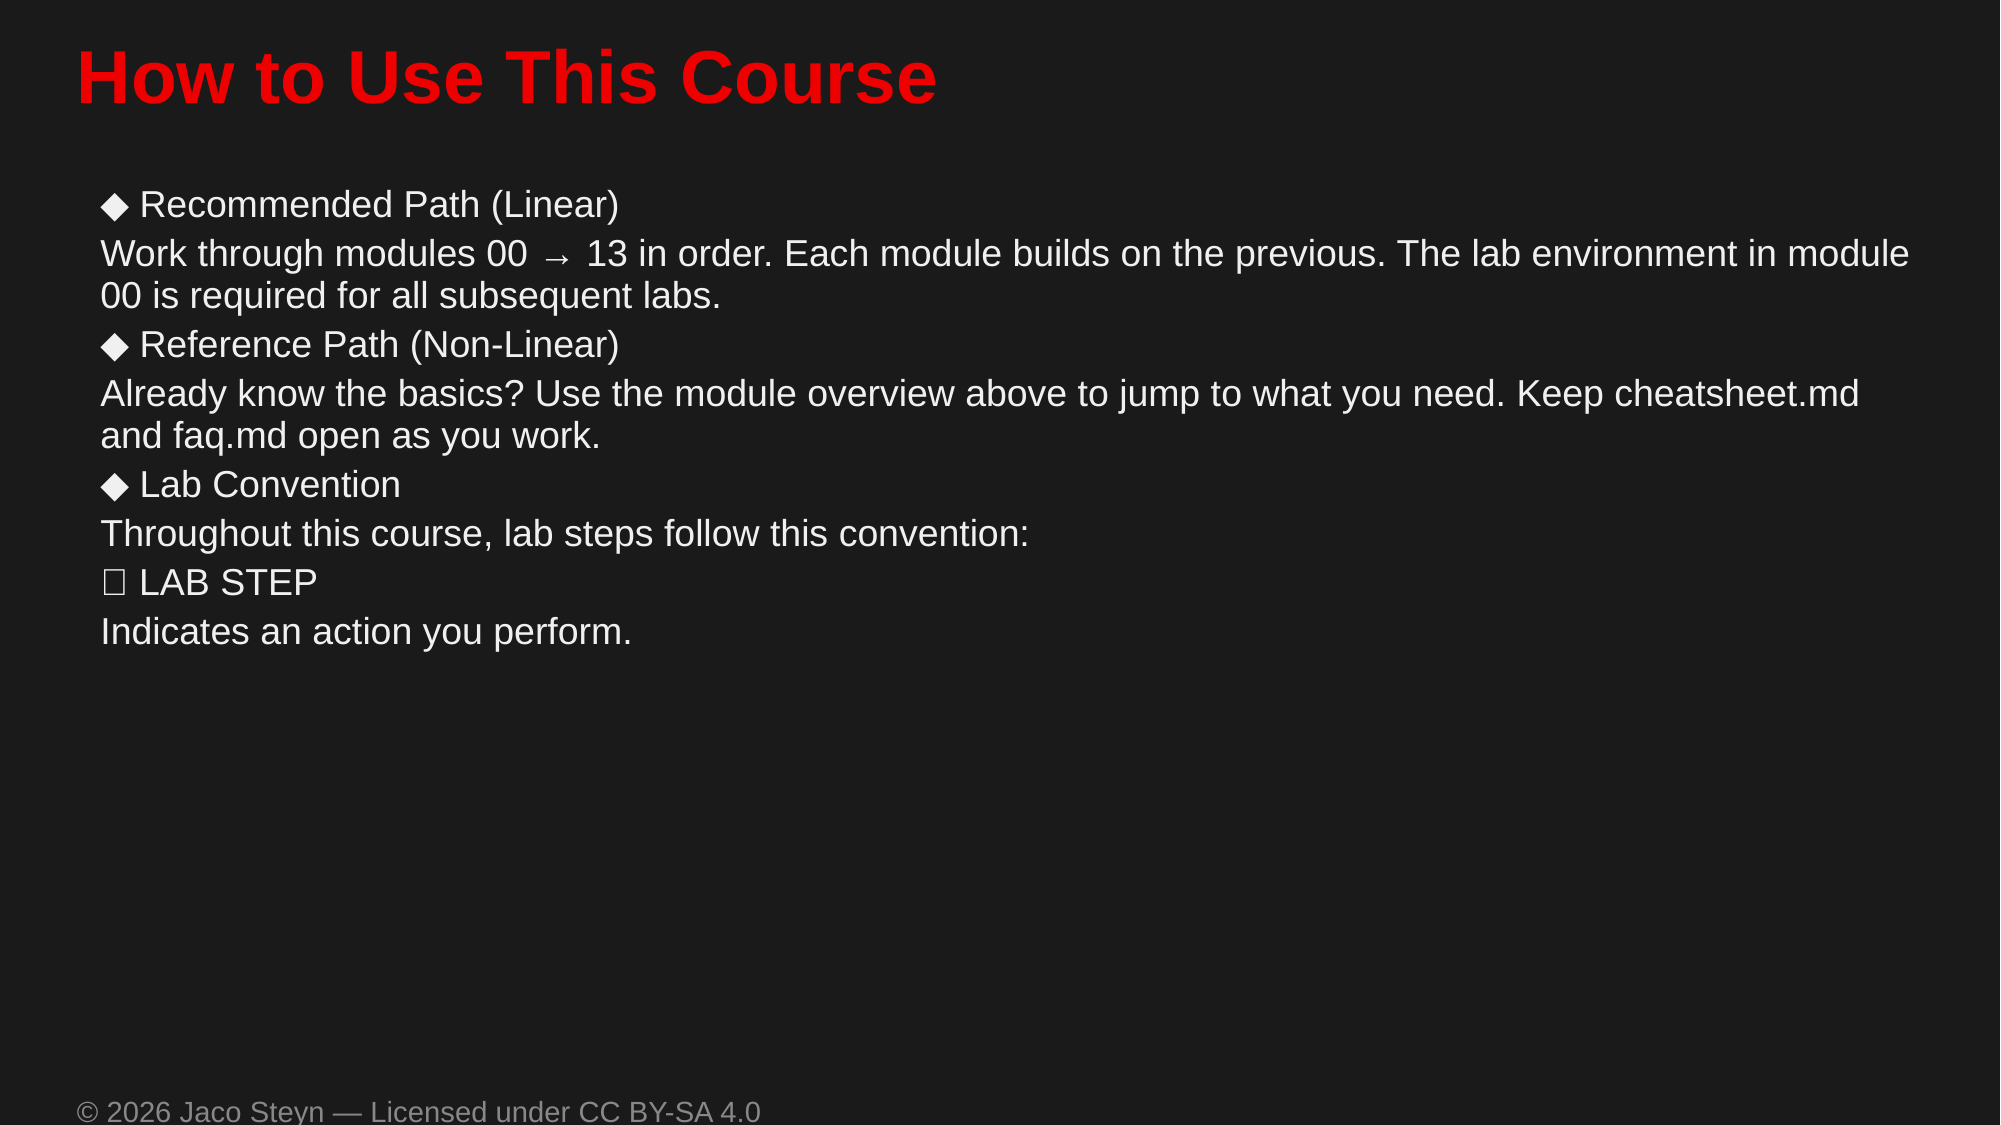

How to Use This Course
◆ Recommended Path (Linear)
Work through modules 00 → 13 in order. Each module builds on the previous. The lab environment in module 00 is required for all subsequent labs.
◆ Reference Path (Non-Linear)
Already know the basics? Use the module overview above to jump to what you need. Keep cheatsheet.md and faq.md open as you work.
◆ Lab Convention
Throughout this course, lab steps follow this convention:
🔧 LAB STEP
Indicates an action you perform.
© 2026 Jaco Steyn — Licensed under CC BY-SA 4.0